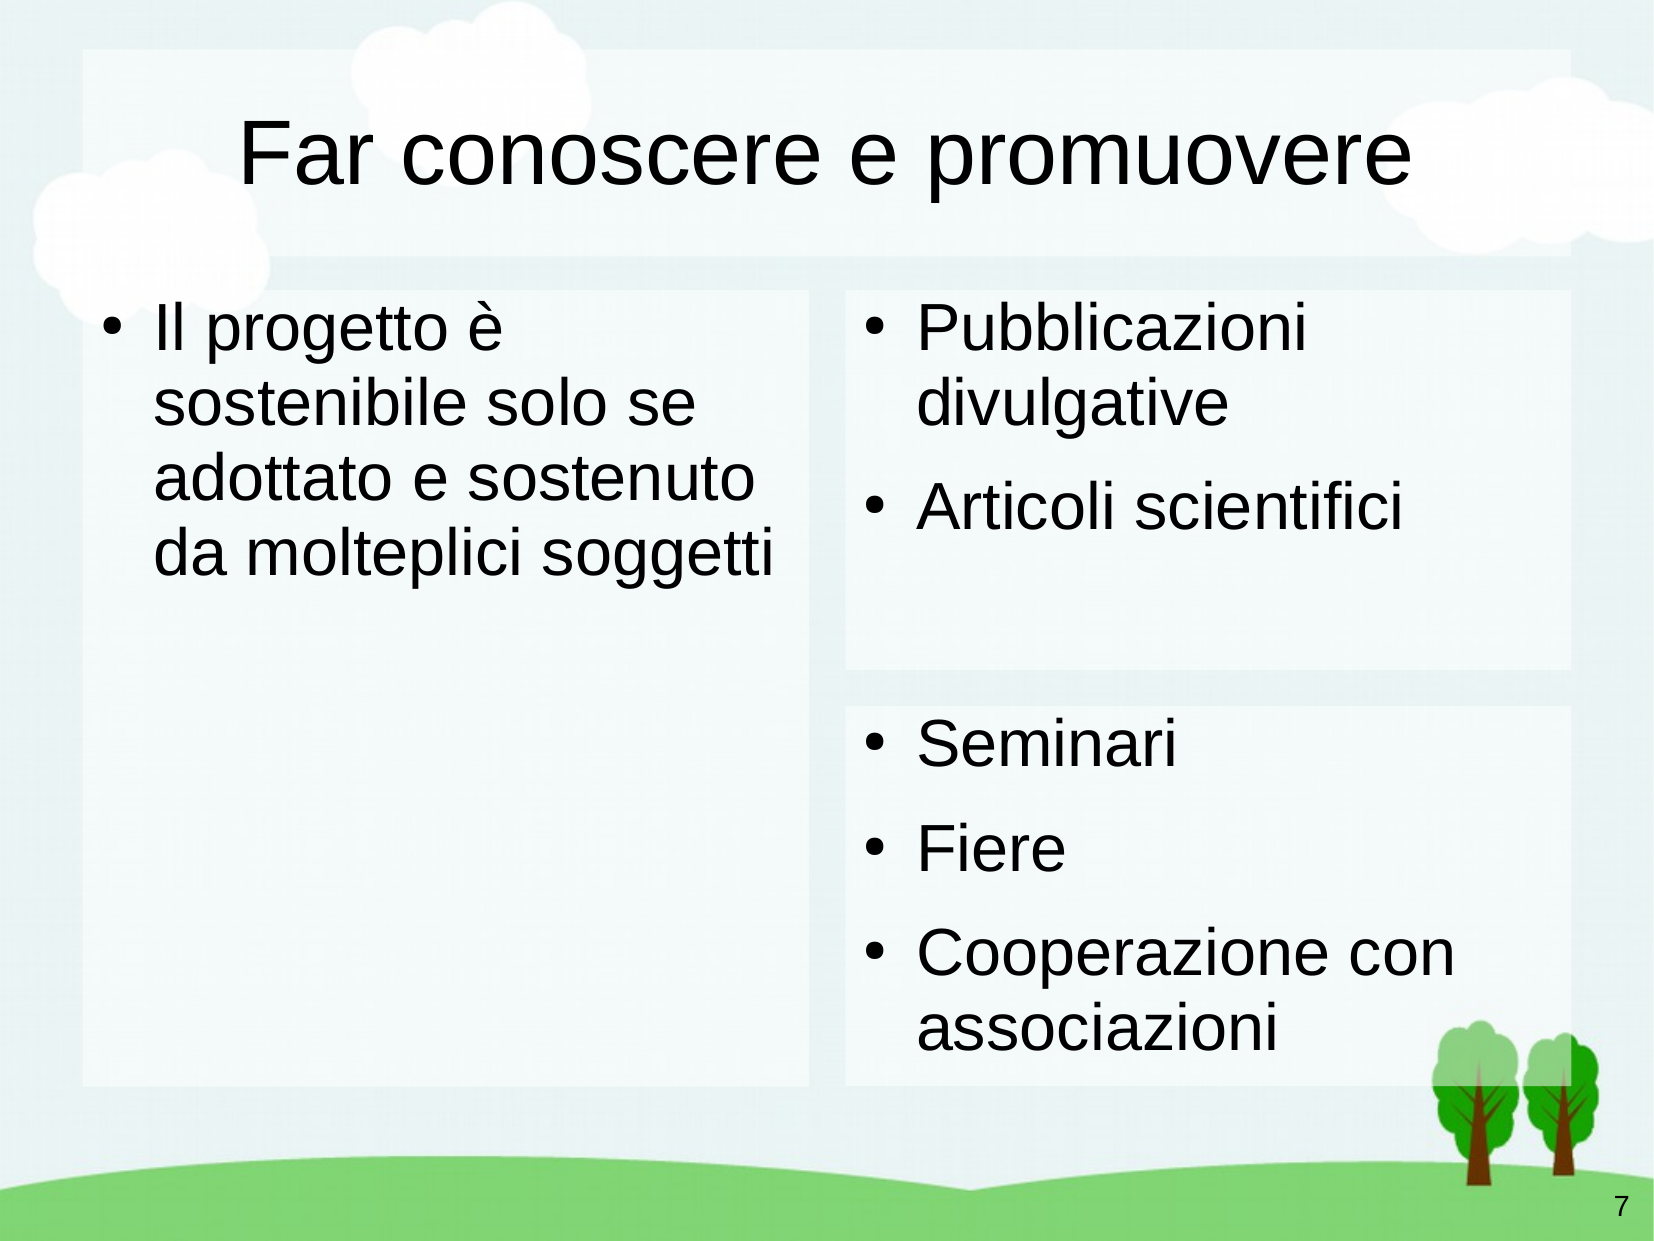

# Far conoscere e promuovere
Il progetto è sostenibile solo se adottato e sostenuto da molteplici soggetti
Pubblicazioni divulgative
Articoli scientifici
Seminari
Fiere
Cooperazione con associazioni
7